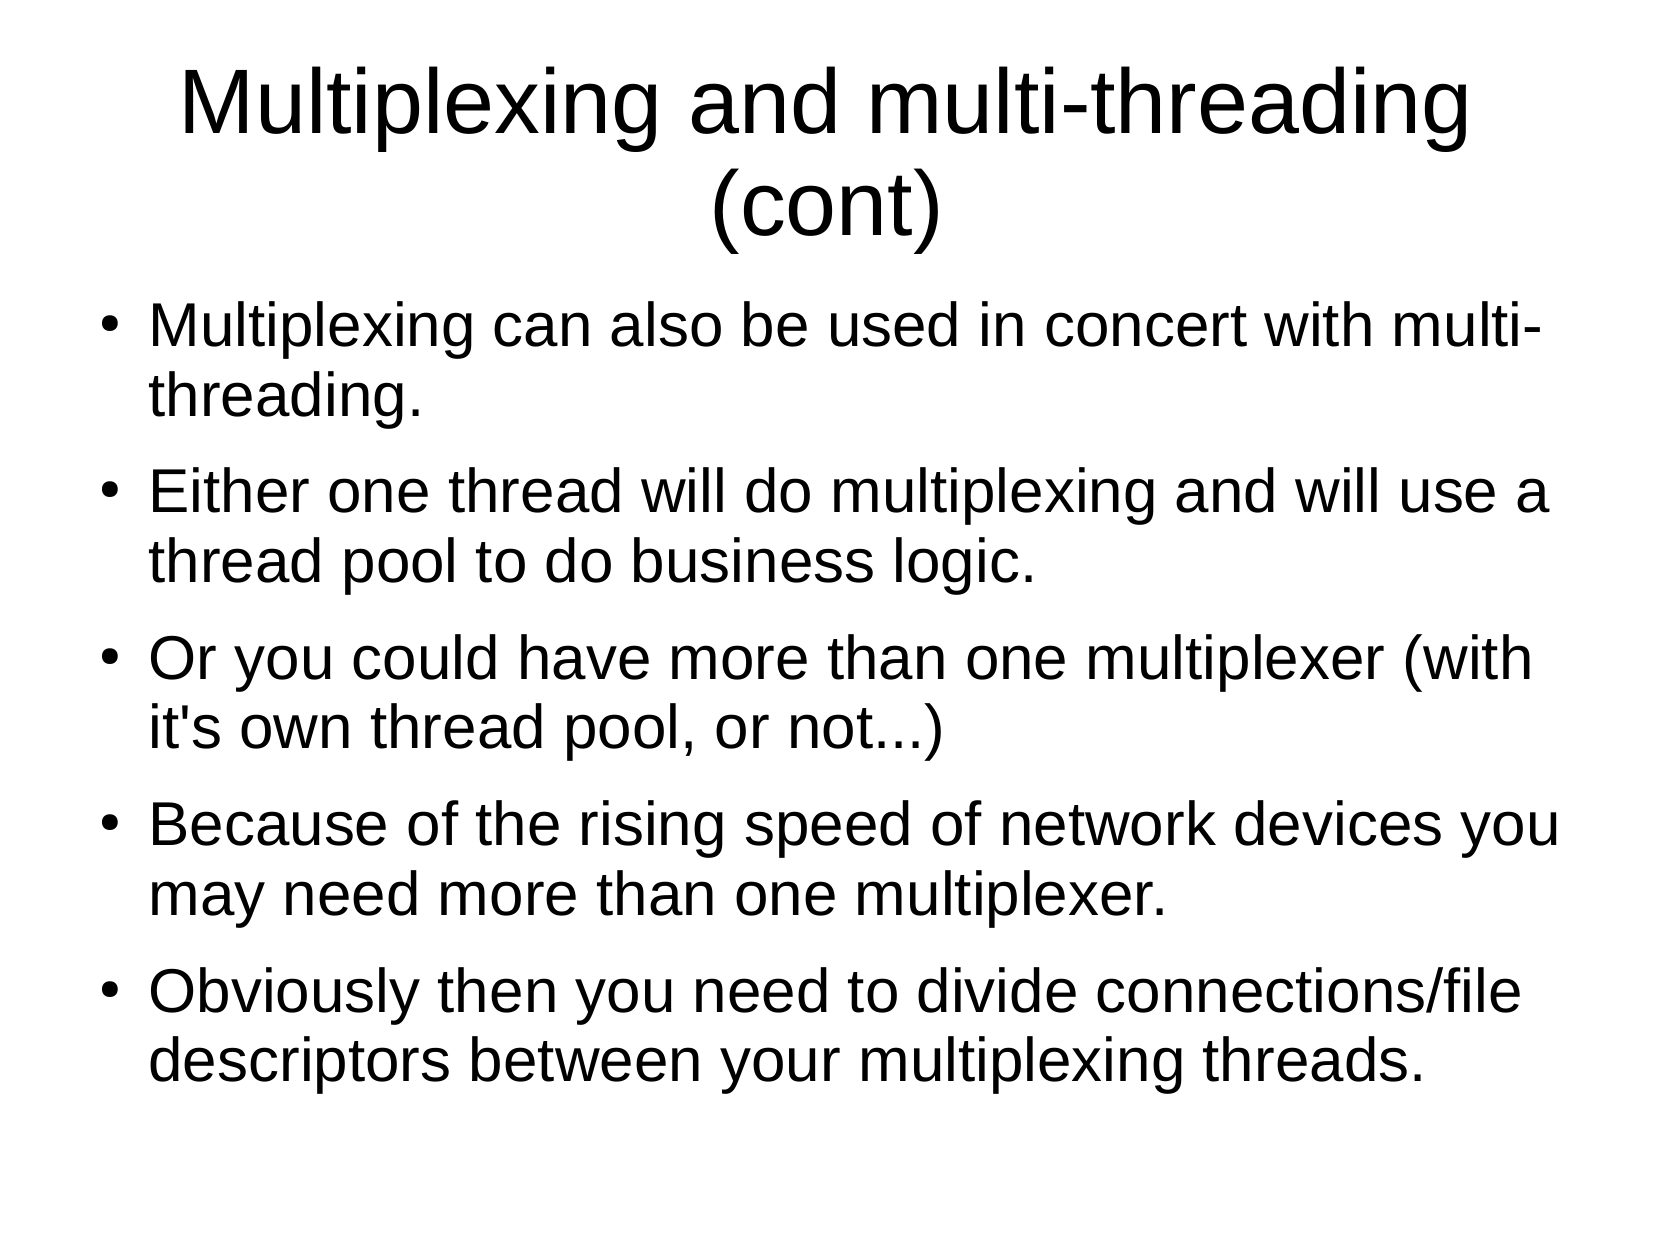

# Multiplexing and multi-threading (cont)
Multiplexing can also be used in concert with multi-threading.
Either one thread will do multiplexing and will use a thread pool to do business logic.
Or you could have more than one multiplexer (with it's own thread pool, or not...)
Because of the rising speed of network devices you may need more than one multiplexer.
Obviously then you need to divide connections/file descriptors between your multiplexing threads.